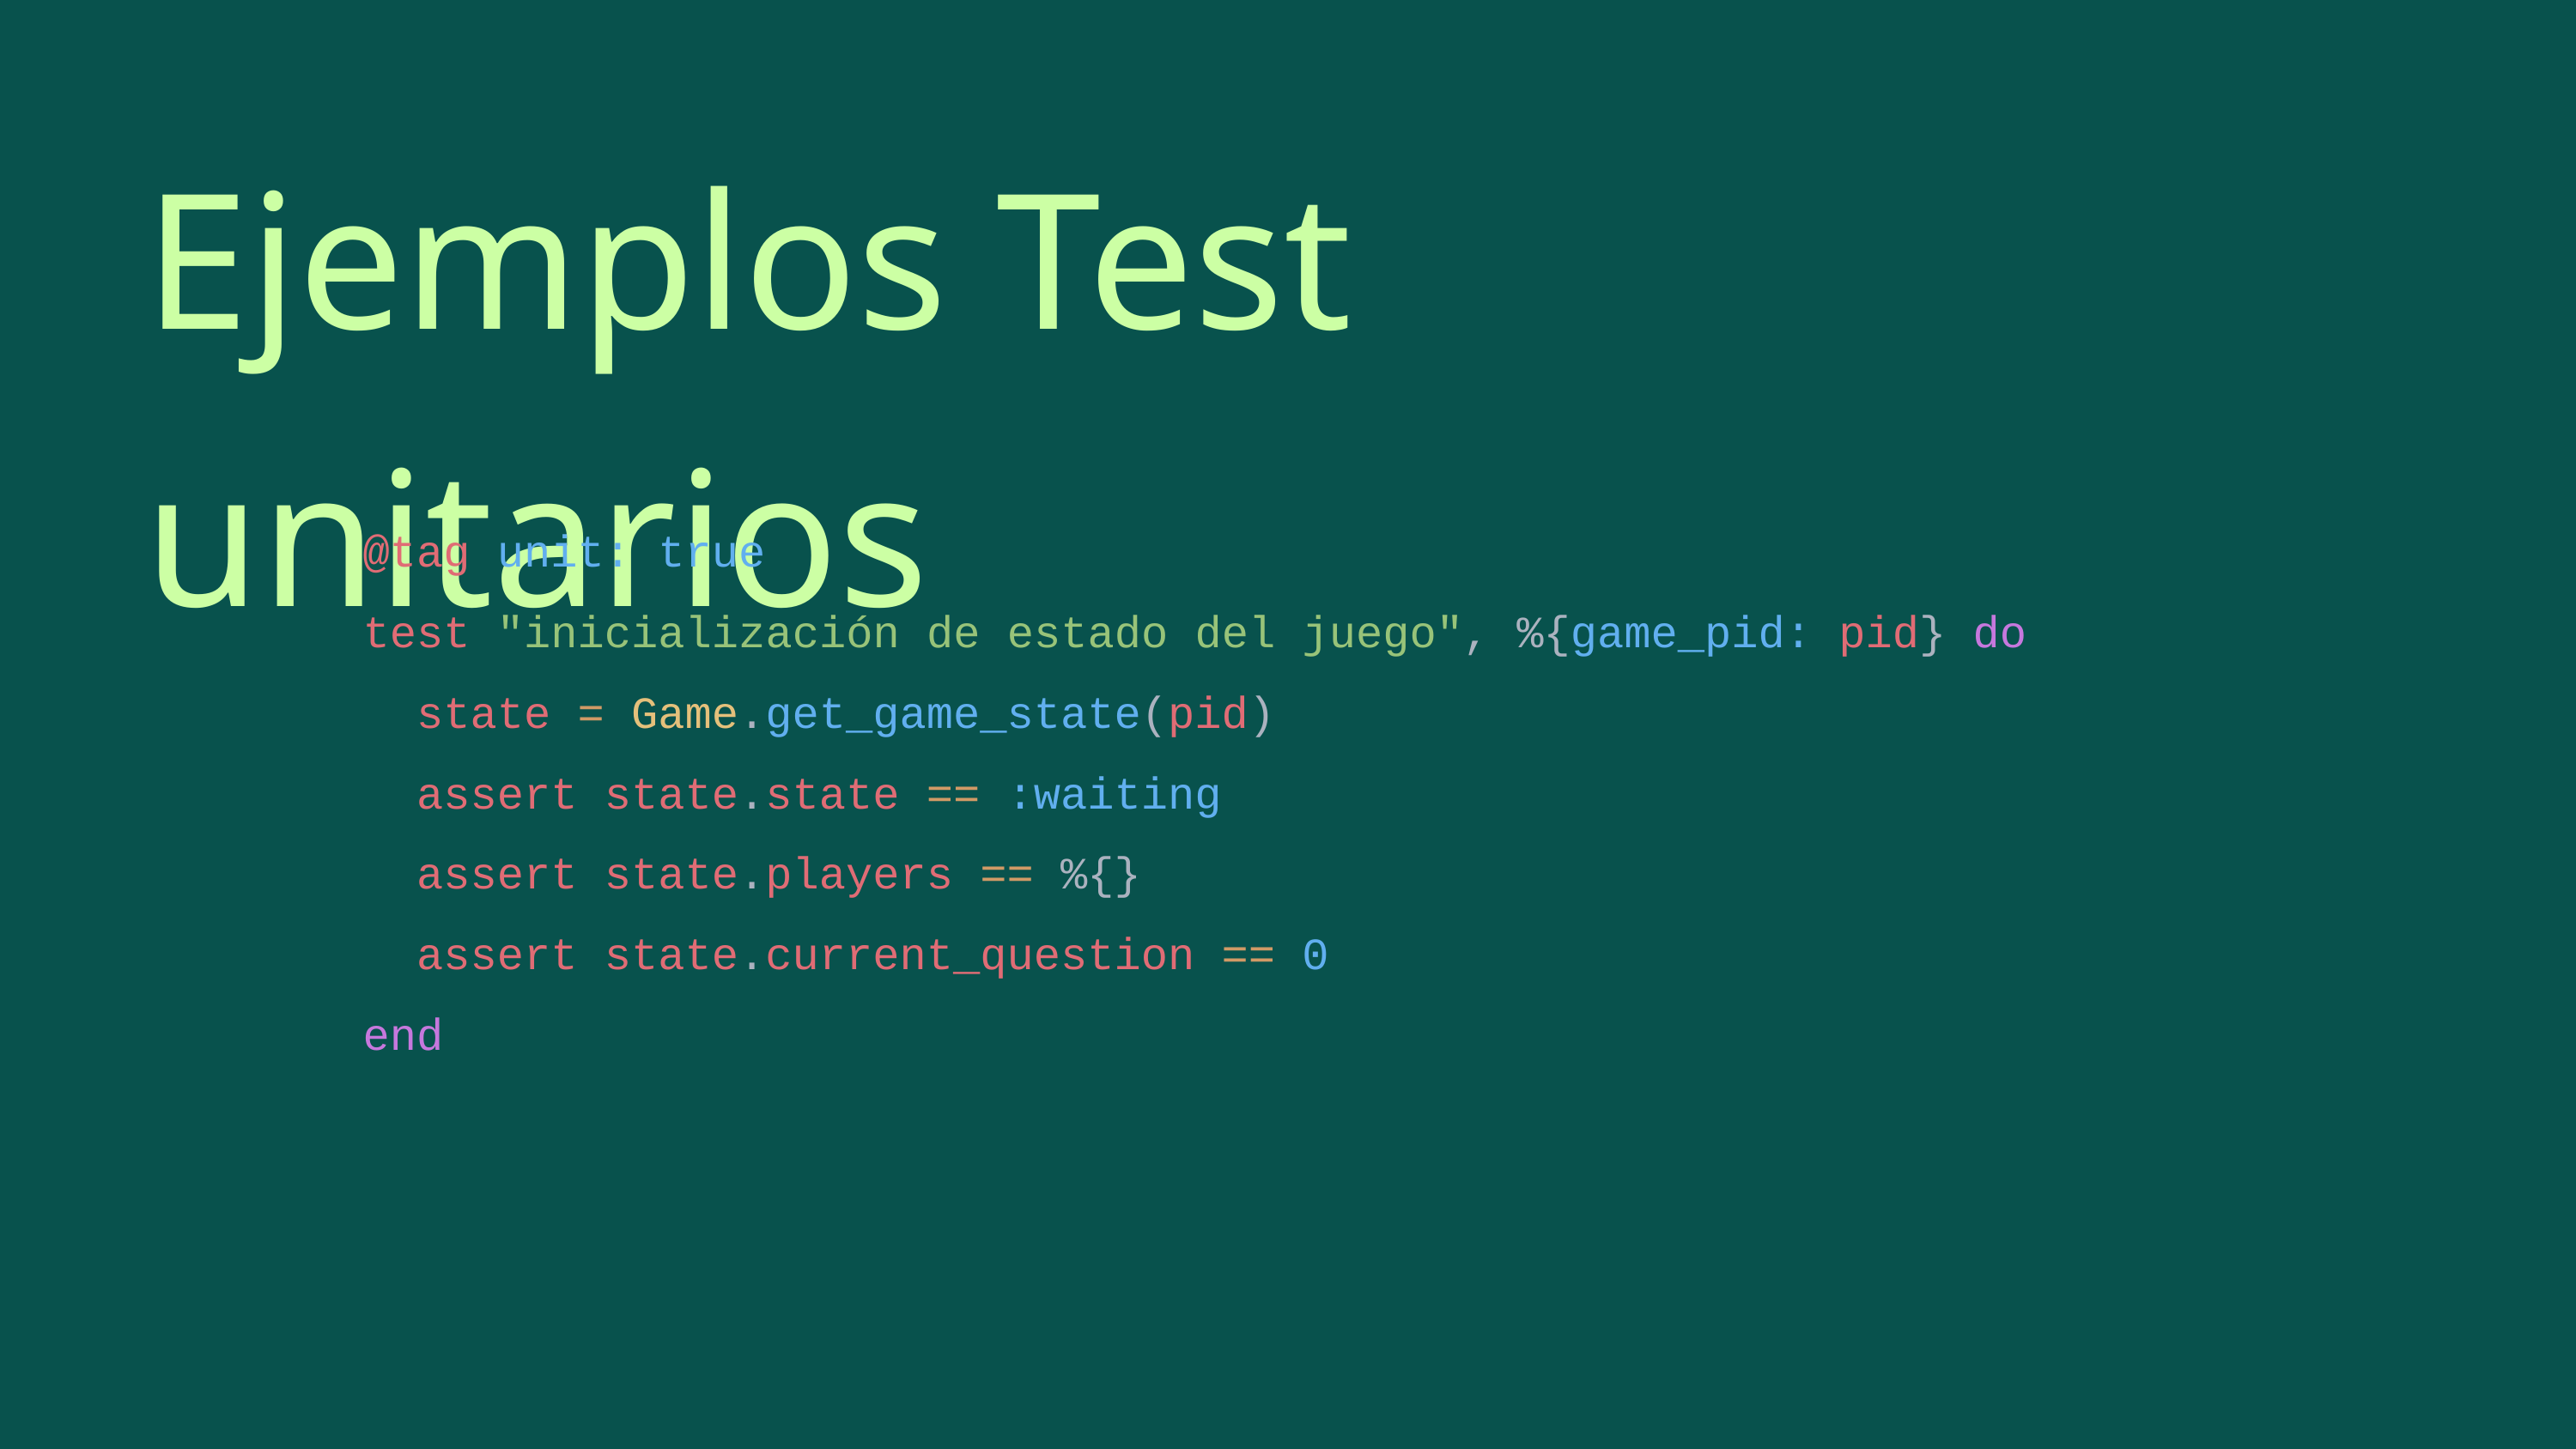

Ejemplos Test unitarios
 @tag unit: true
 test "inicialización de estado del juego", %{game_pid: pid} do
 state = Game.get_game_state(pid)
 assert state.state == :waiting
 assert state.players == %{}
 assert state.current_question == 0
 end